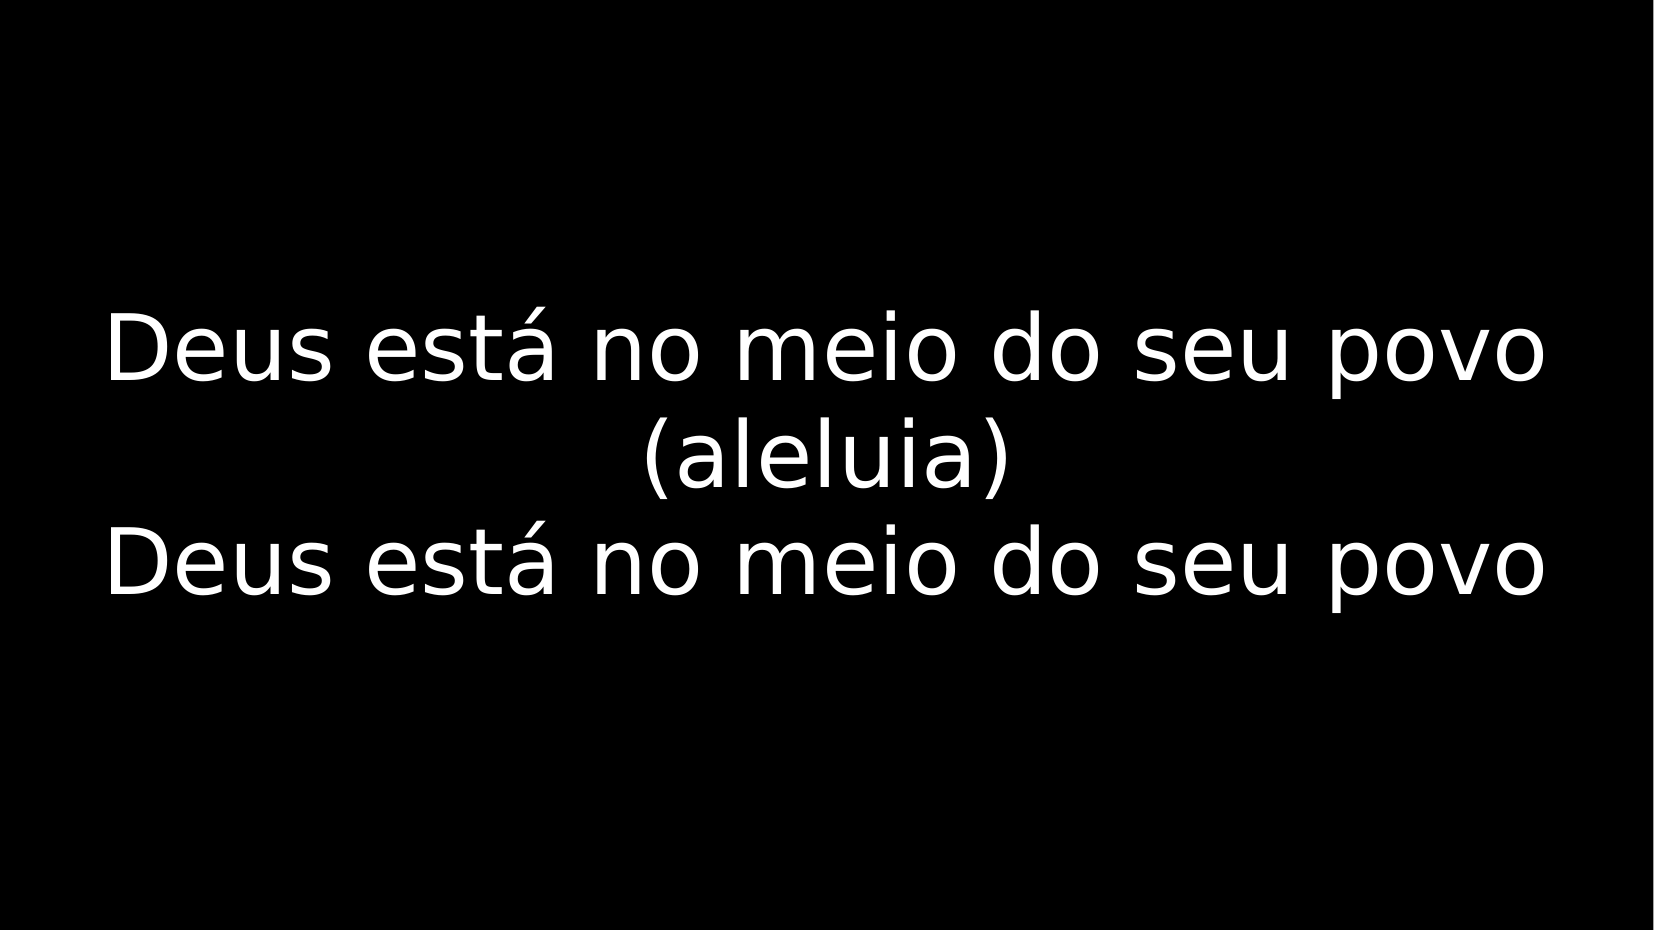

# Deus está no meio do seu povo (aleluia)
Deus está no meio do seu povo